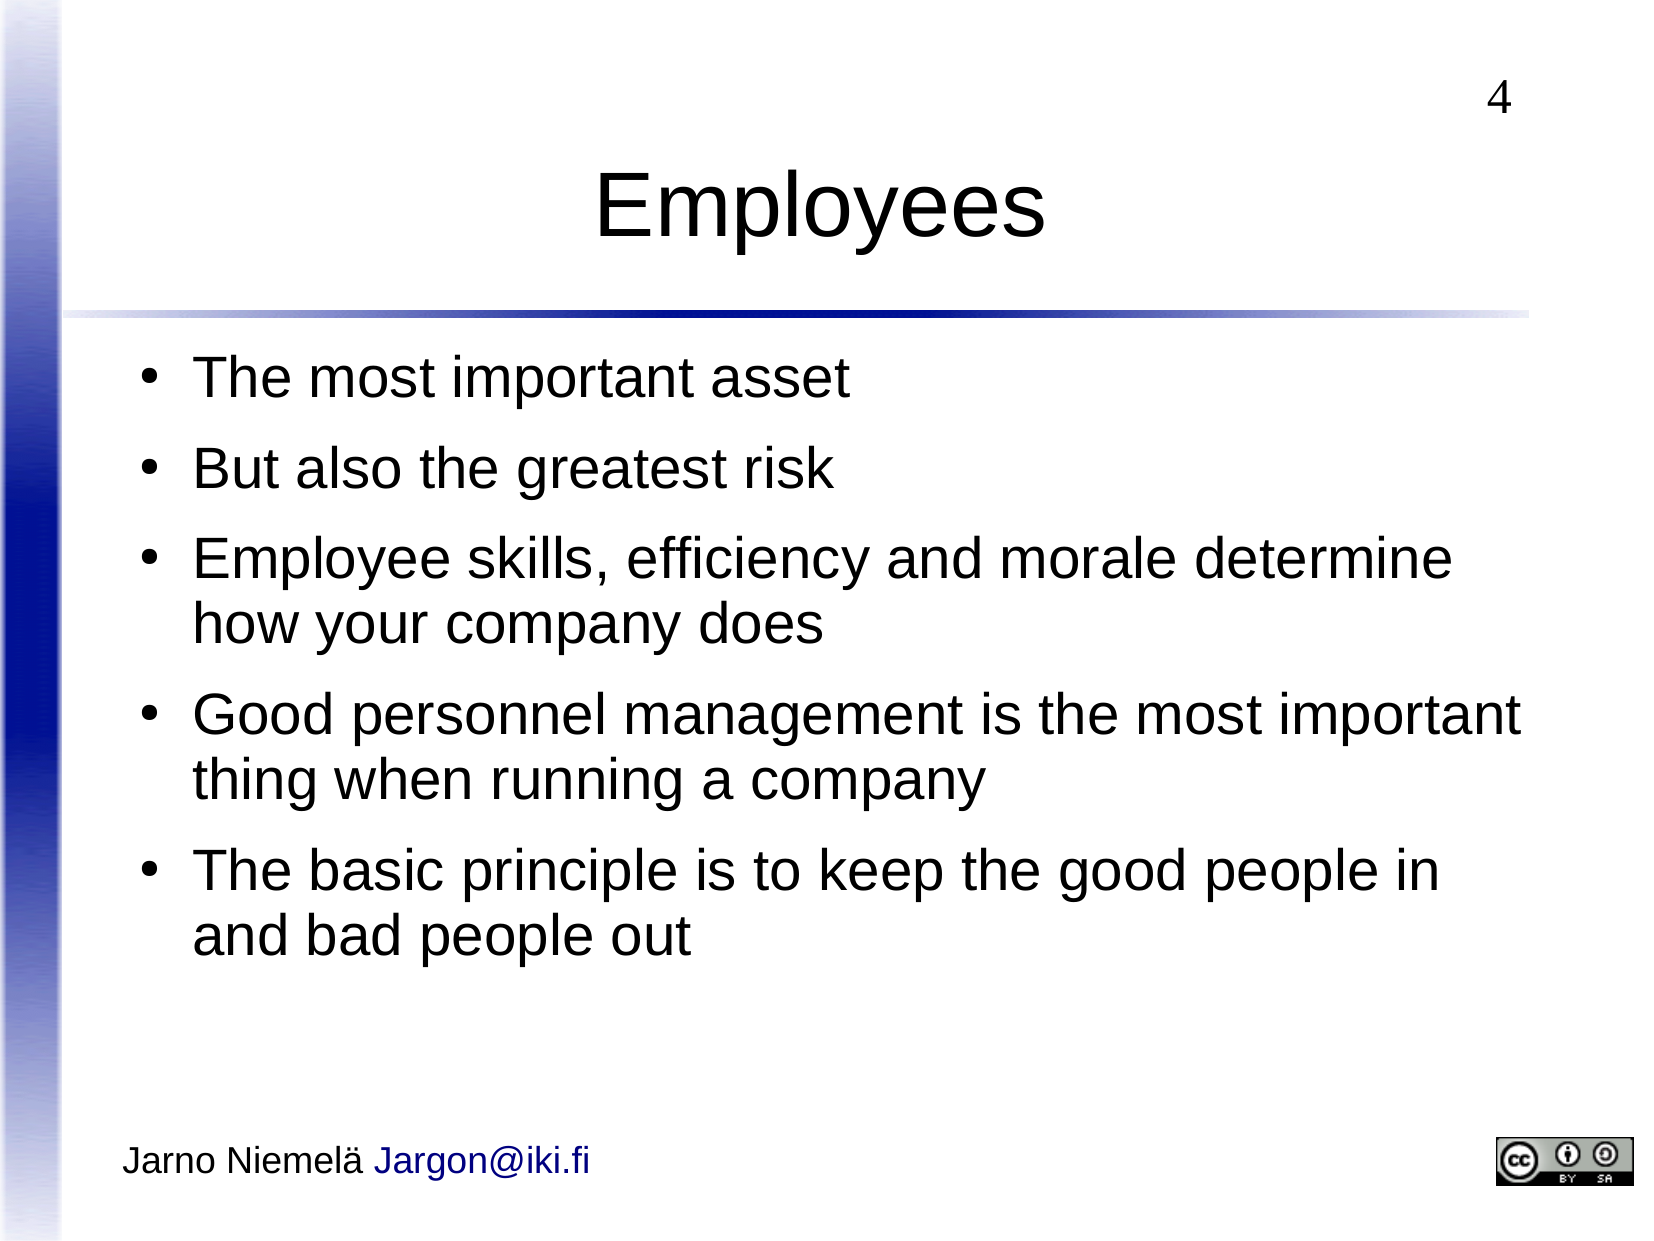

# Employees
The most important asset
But also the greatest risk
Employee skills, efficiency and morale determine how your company does
Good personnel management is the most important thing when running a company
The basic principle is to keep the good people in and bad people out